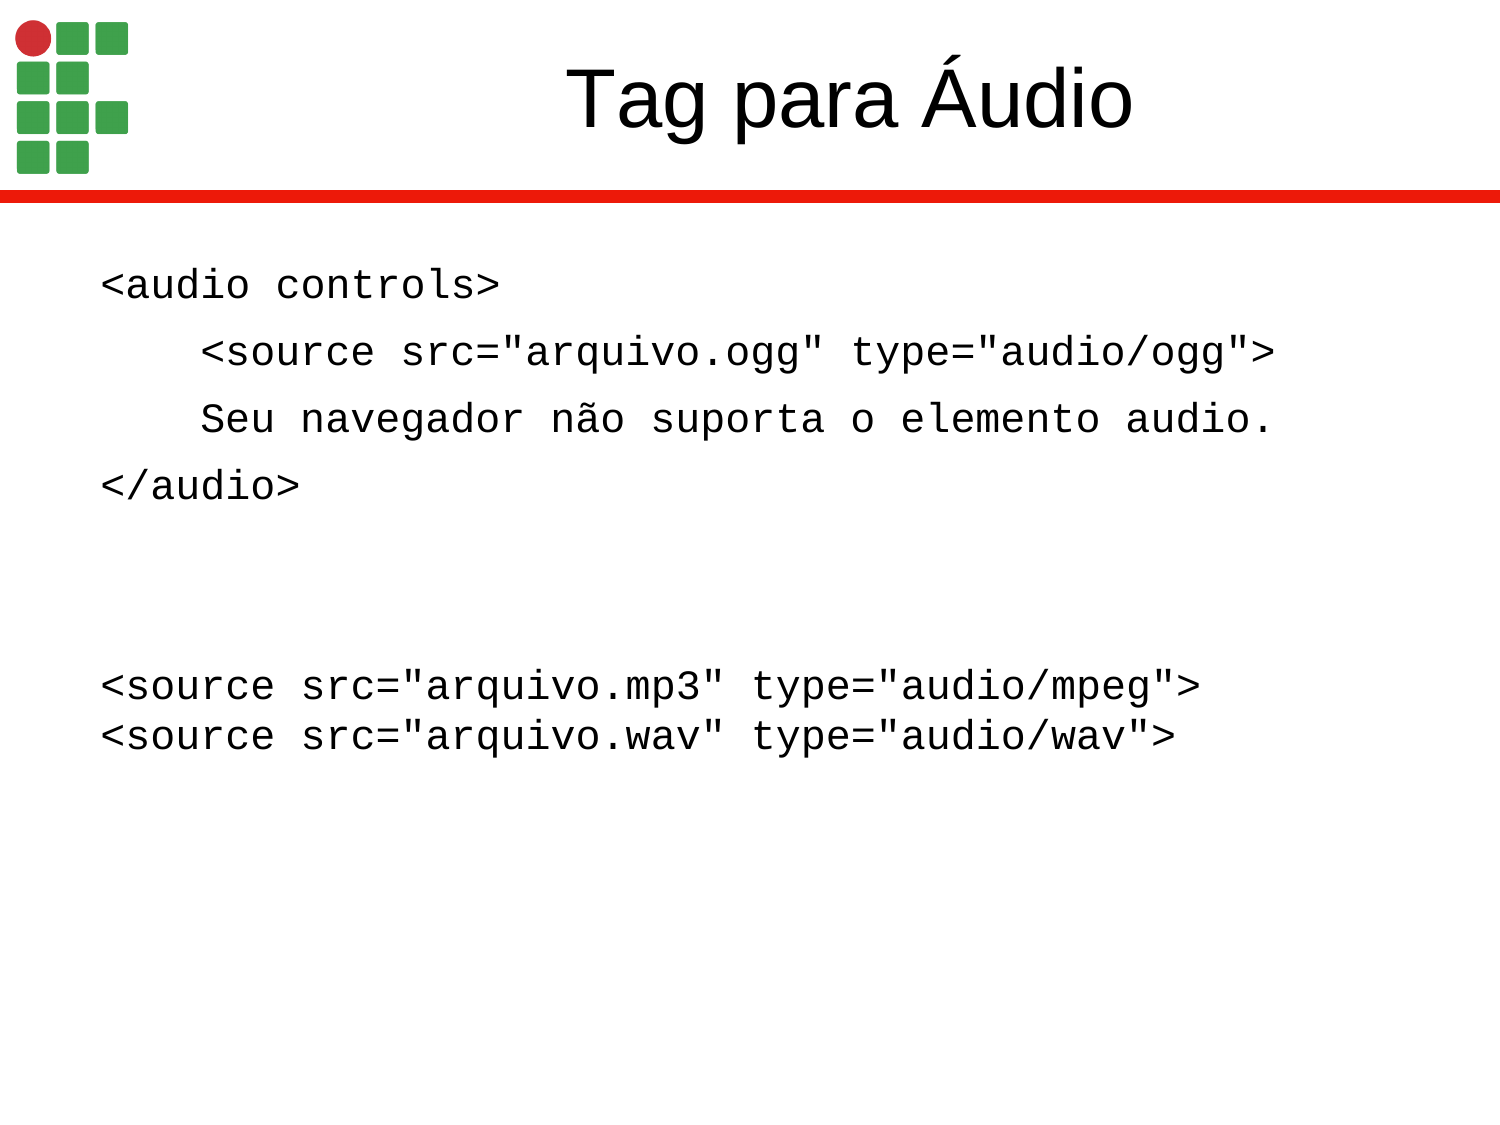

# Tag para Áudio
<audio controls>
 <source src="arquivo.ogg" type="audio/ogg">
 Seu navegador não suporta o elemento audio.
</audio>
<source src="arquivo.mp3" type="audio/mpeg"> <source src="arquivo.wav" type="audio/wav">